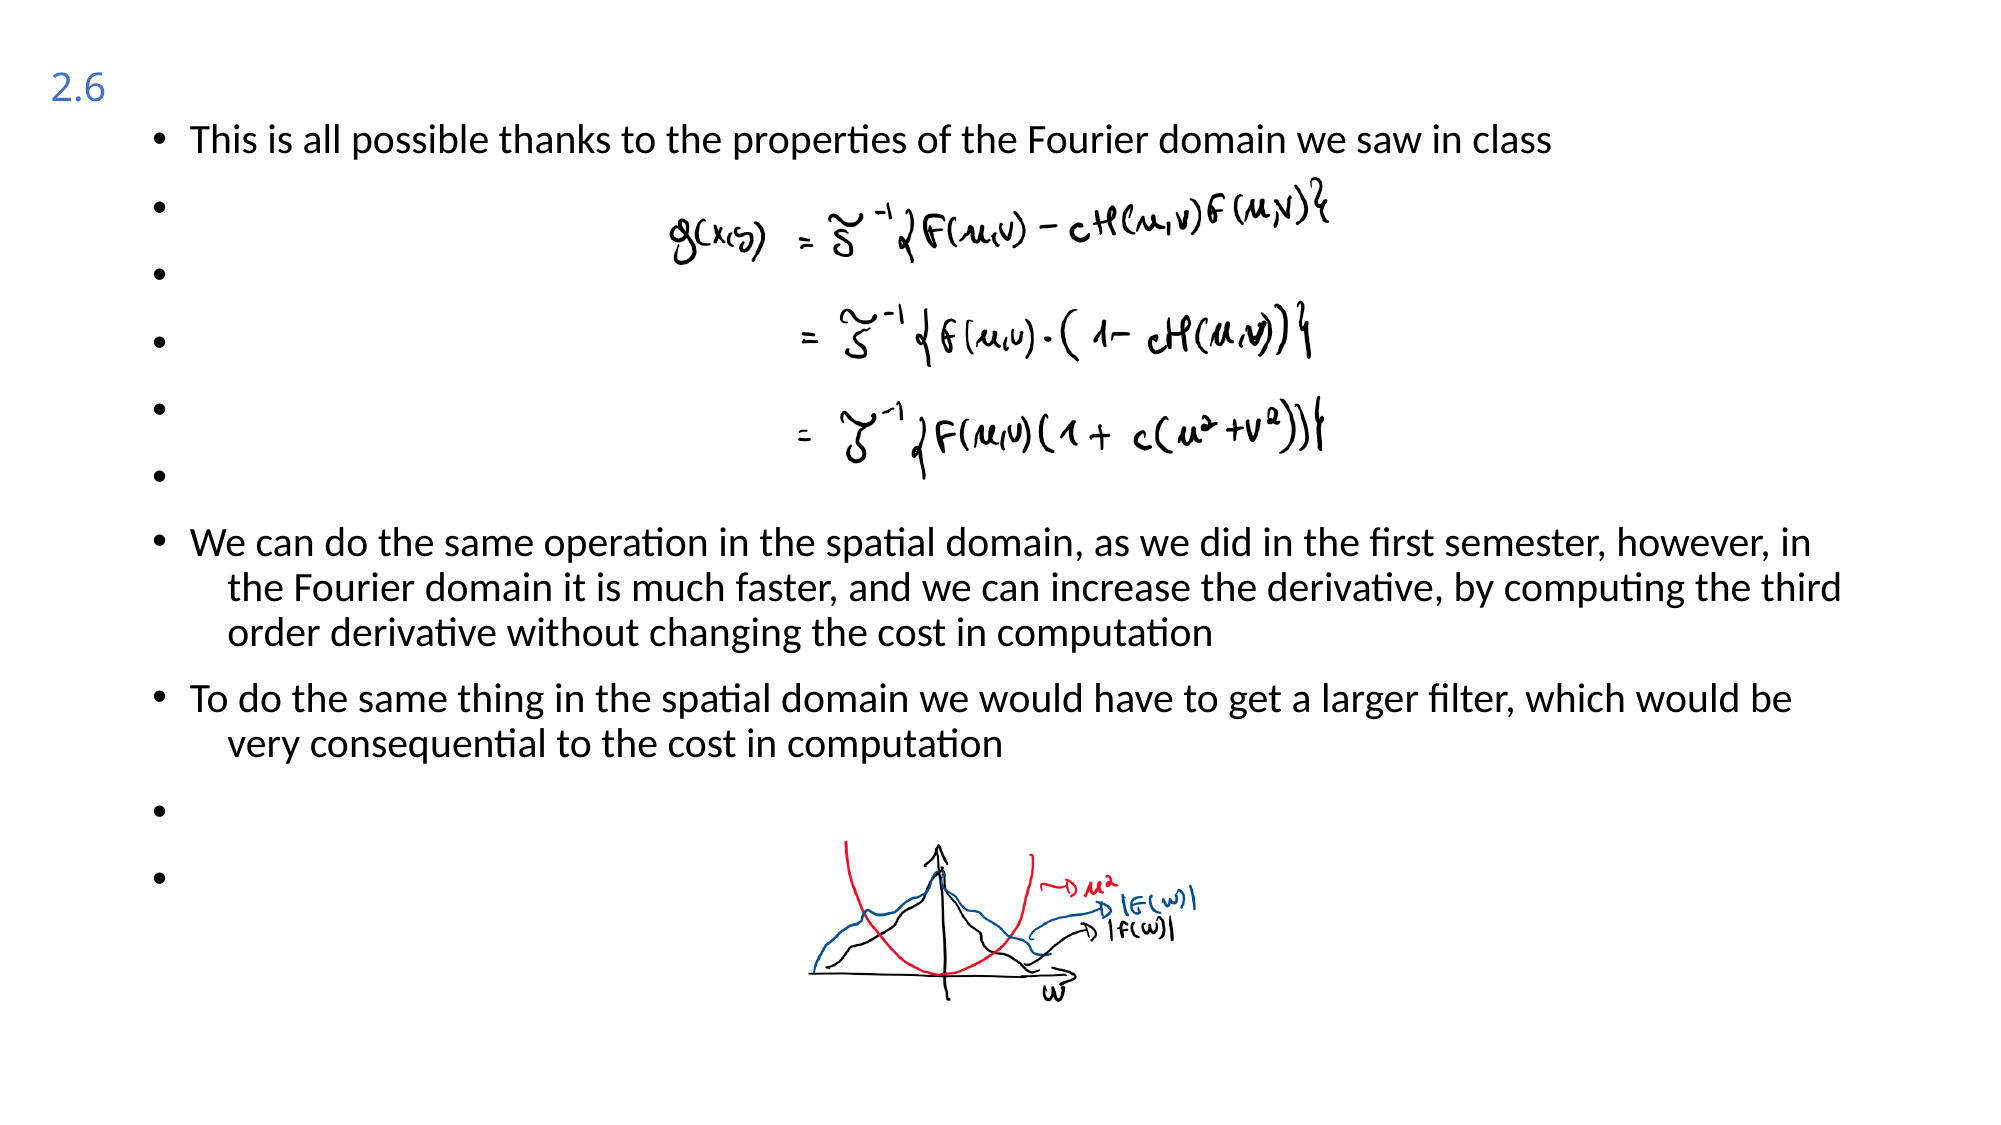

2.6
# This is all possible thanks to the properties of the Fourier domain we saw in class
We can do the same operation in the spatial domain, as we did in the first semester, however, in the Fourier domain it is much faster, and we can increase the derivative, by computing the third order derivative without changing the cost in computation
To do the same thing in the spatial domain we would have to get a larger filter, which would be very consequential to the cost in computation